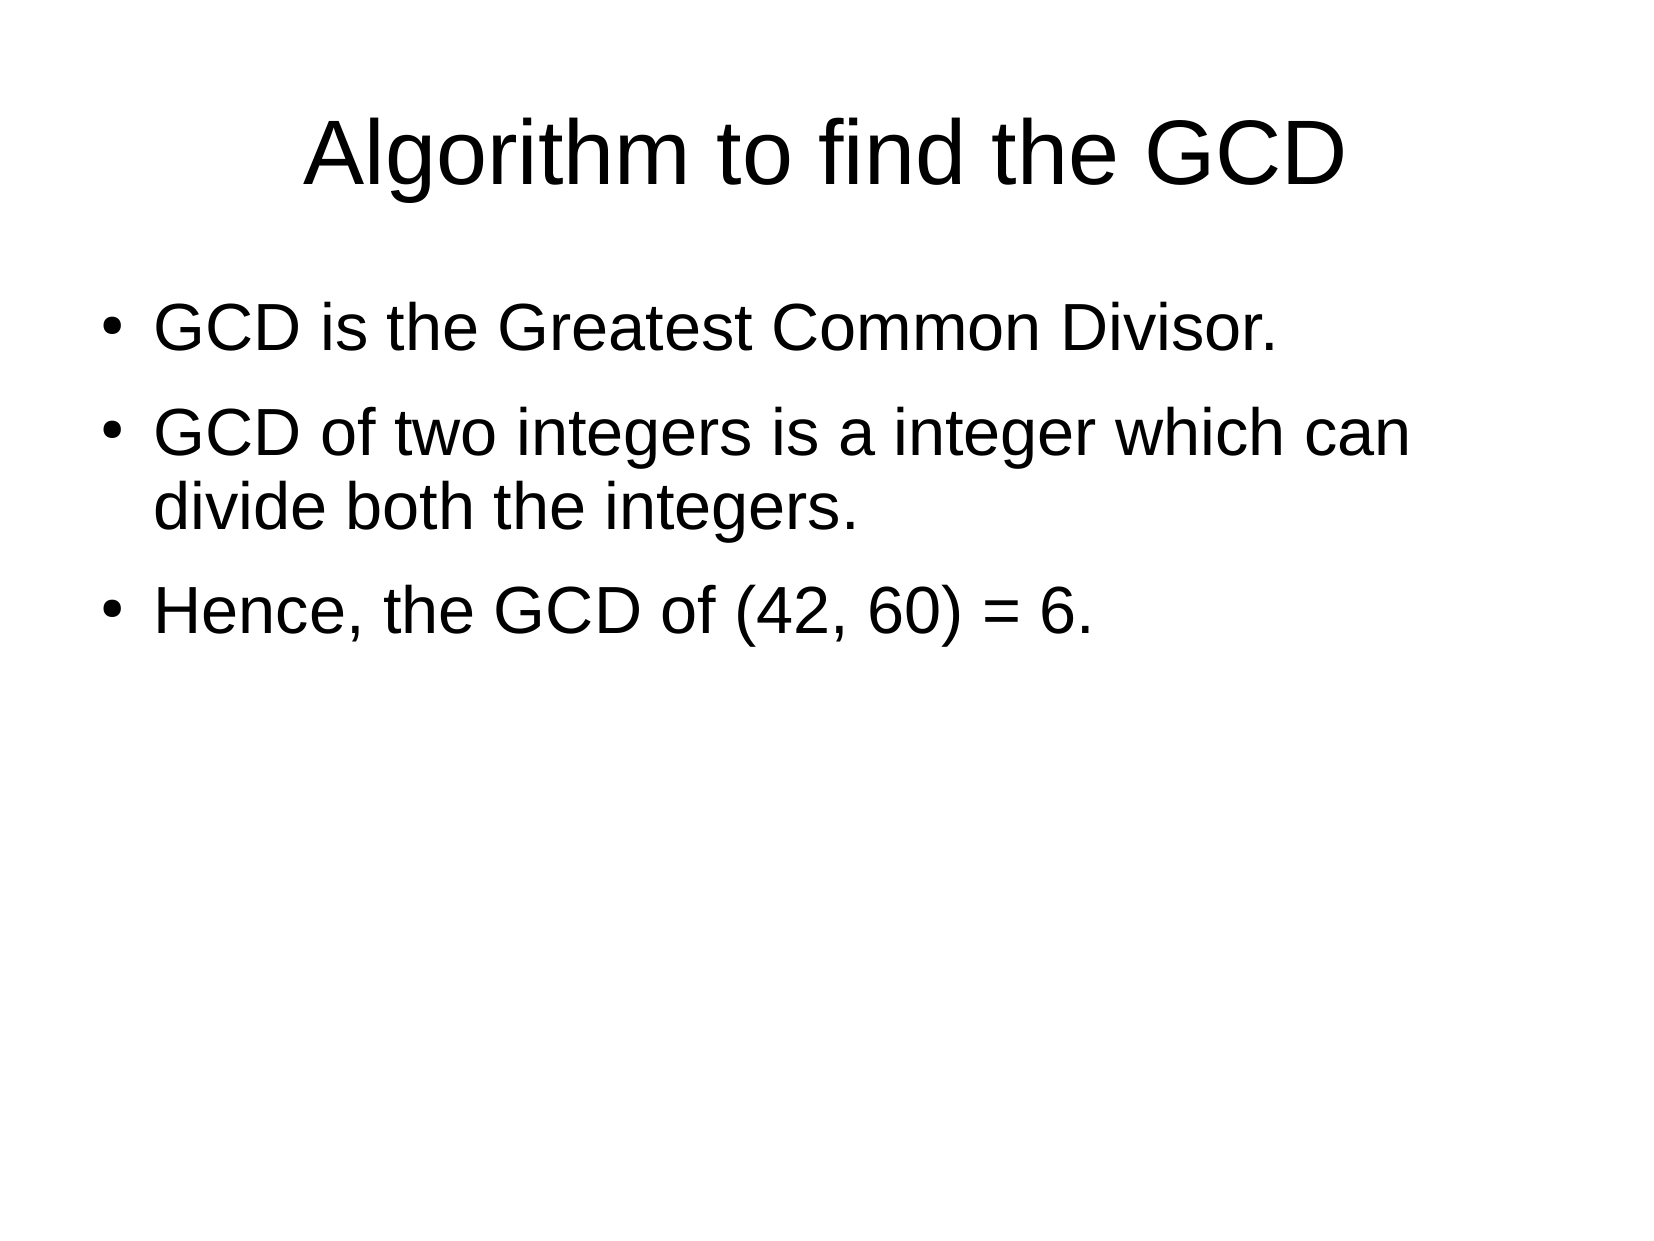

# Algorithm to find the GCD
GCD is the Greatest Common Divisor.
GCD of two integers is a integer which can divide both the integers.
Hence, the GCD of (42, 60) = 6.